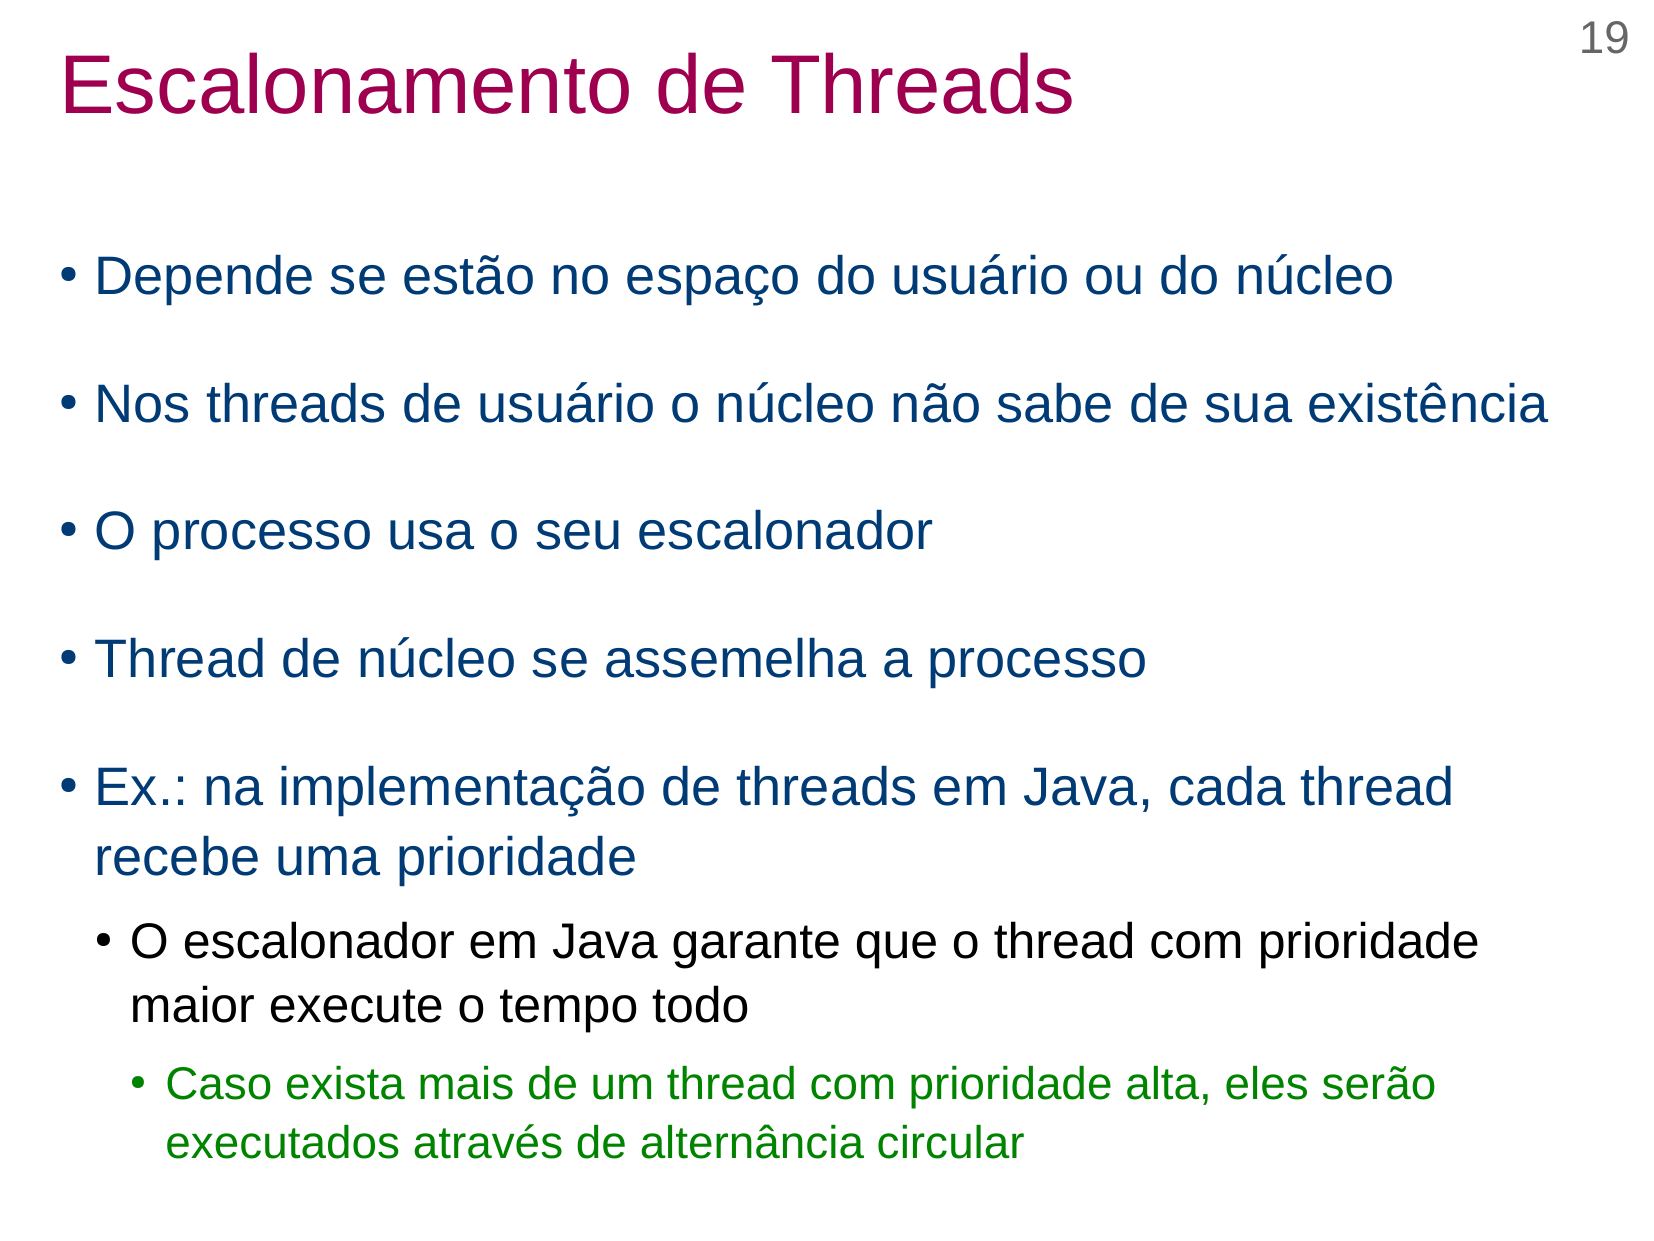

19
# Escalonamento de Threads
Depende se estão no espaço do usuário ou do núcleo
Nos threads de usuário o núcleo não sabe de sua existência
O processo usa o seu escalonador
Thread de núcleo se assemelha a processo
Ex.: na implementação de threads em Java, cada thread recebe uma prioridade
O escalonador em Java garante que o thread com prioridade maior execute o tempo todo
Caso exista mais de um thread com prioridade alta, eles serão executados através de alternância circular